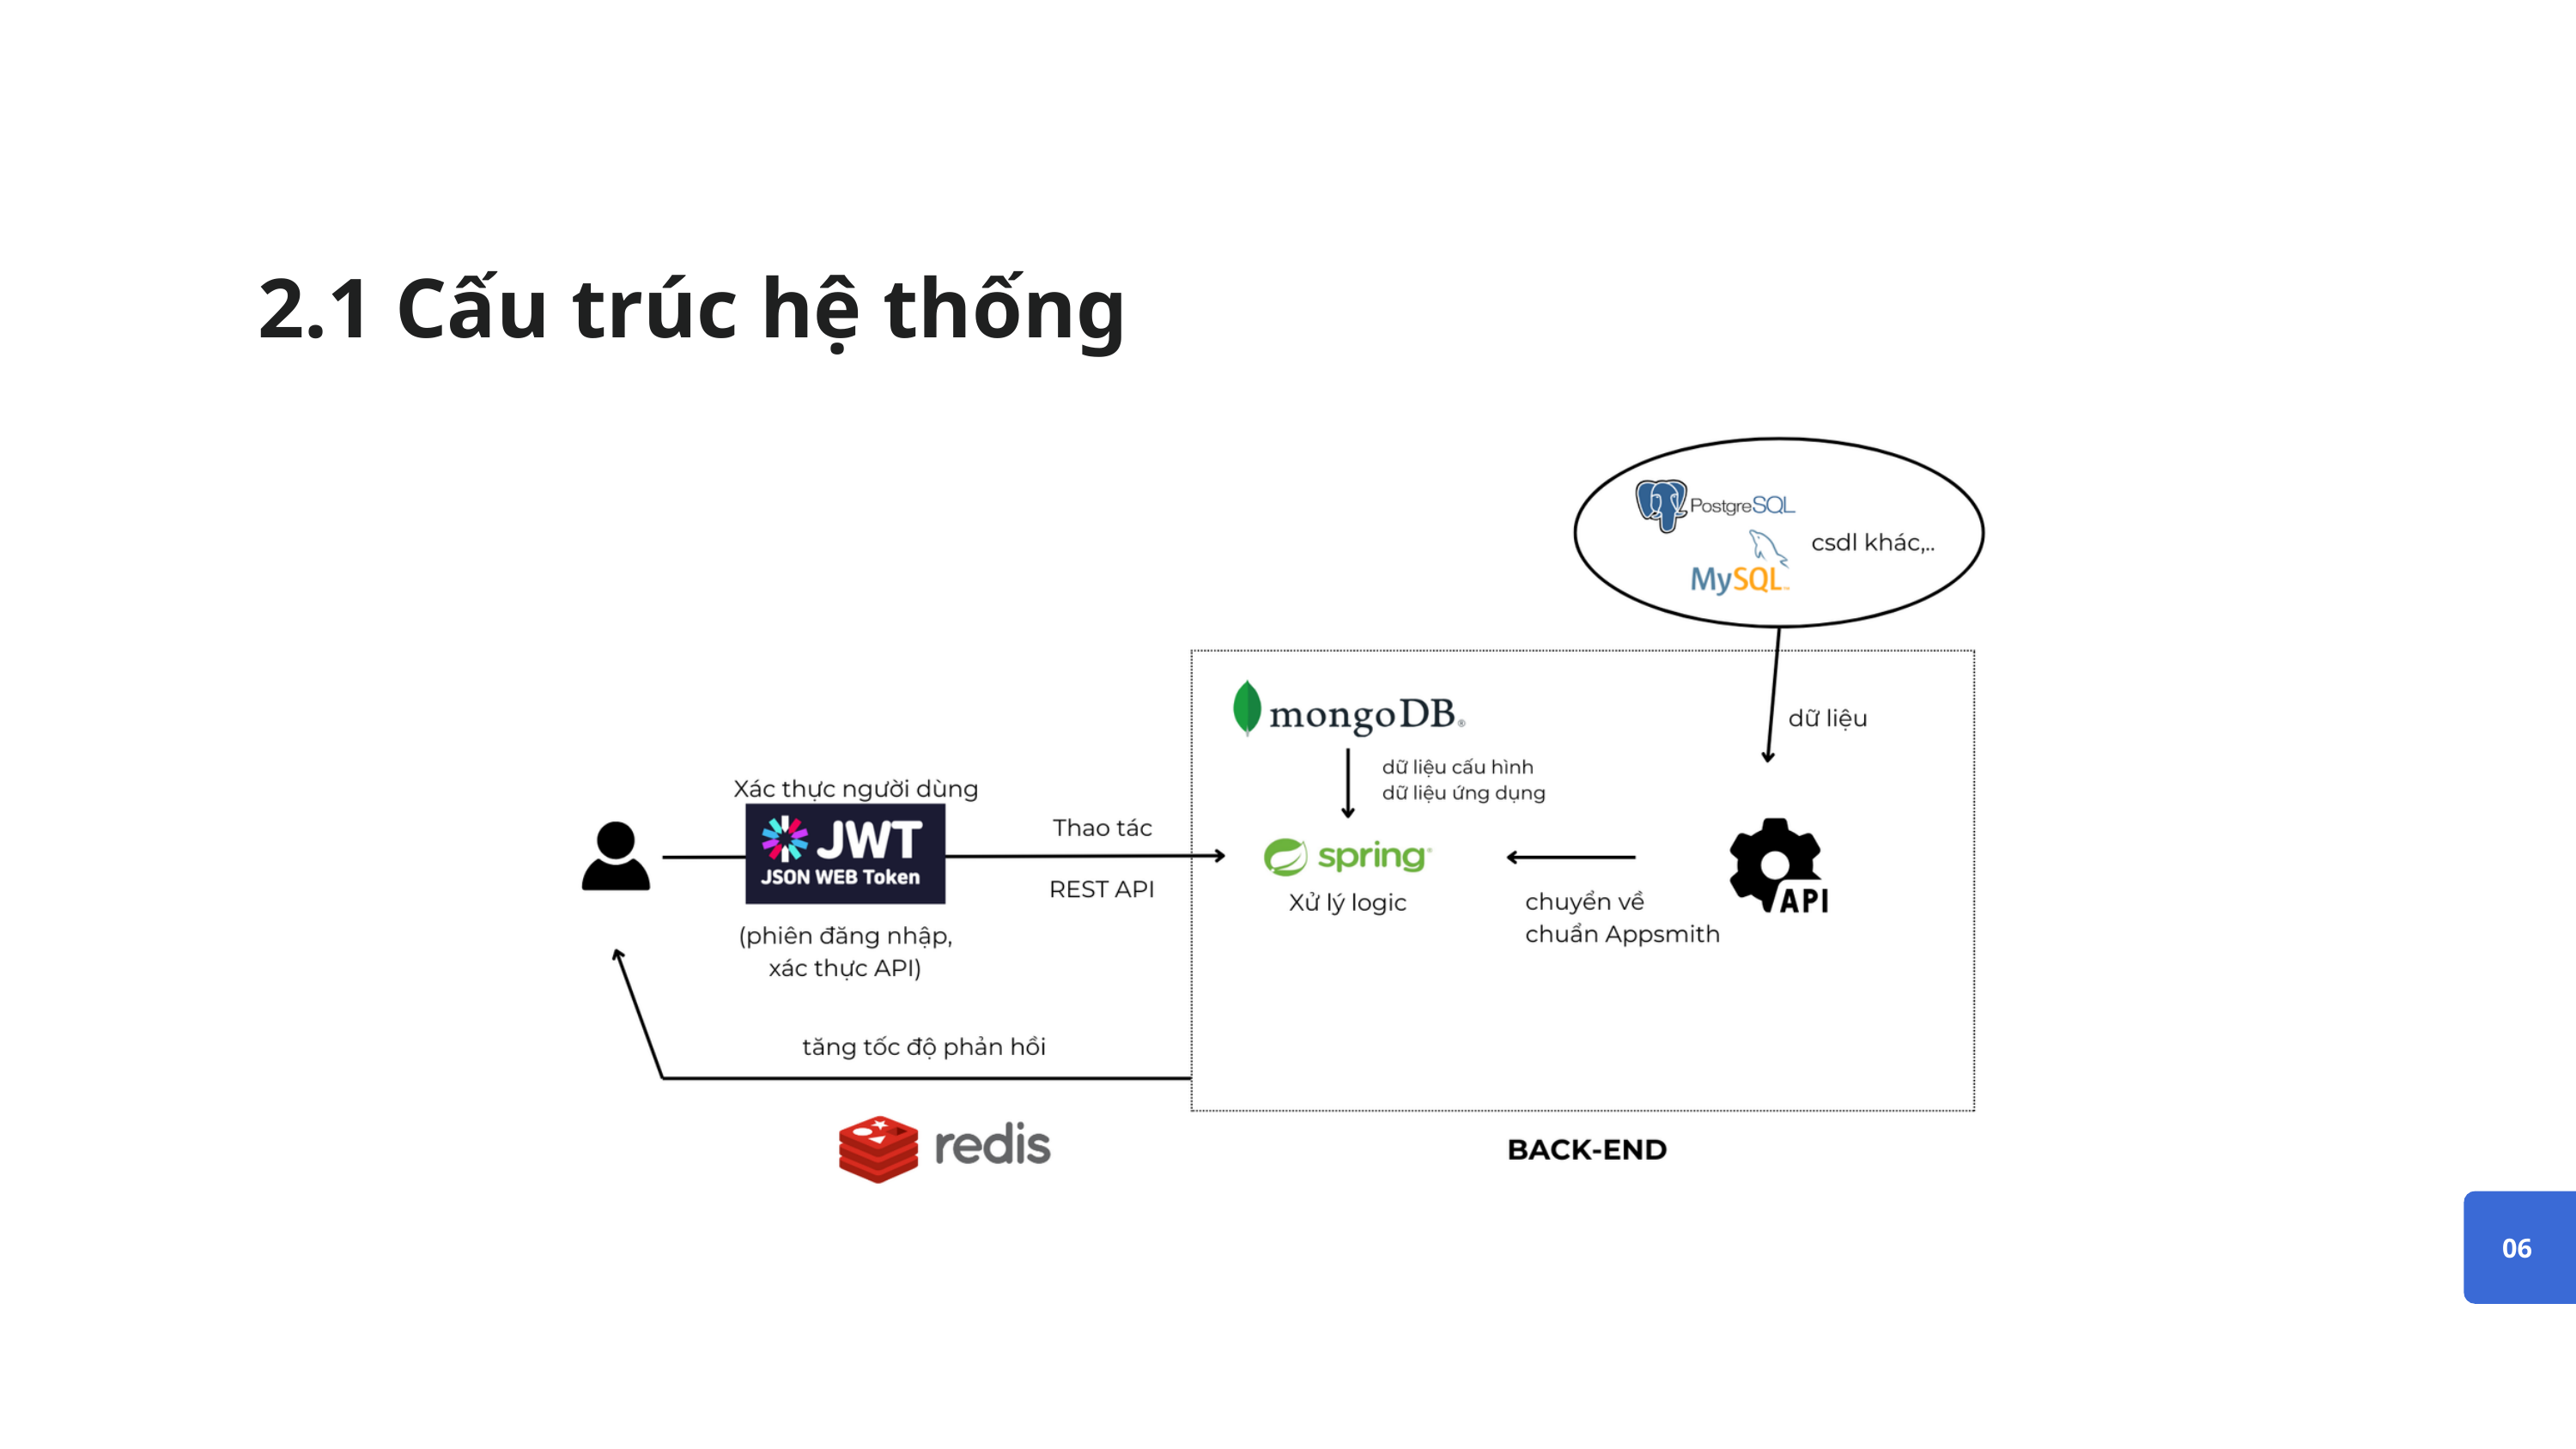

2.1 Cấu trúc hệ thống
Learn More
06